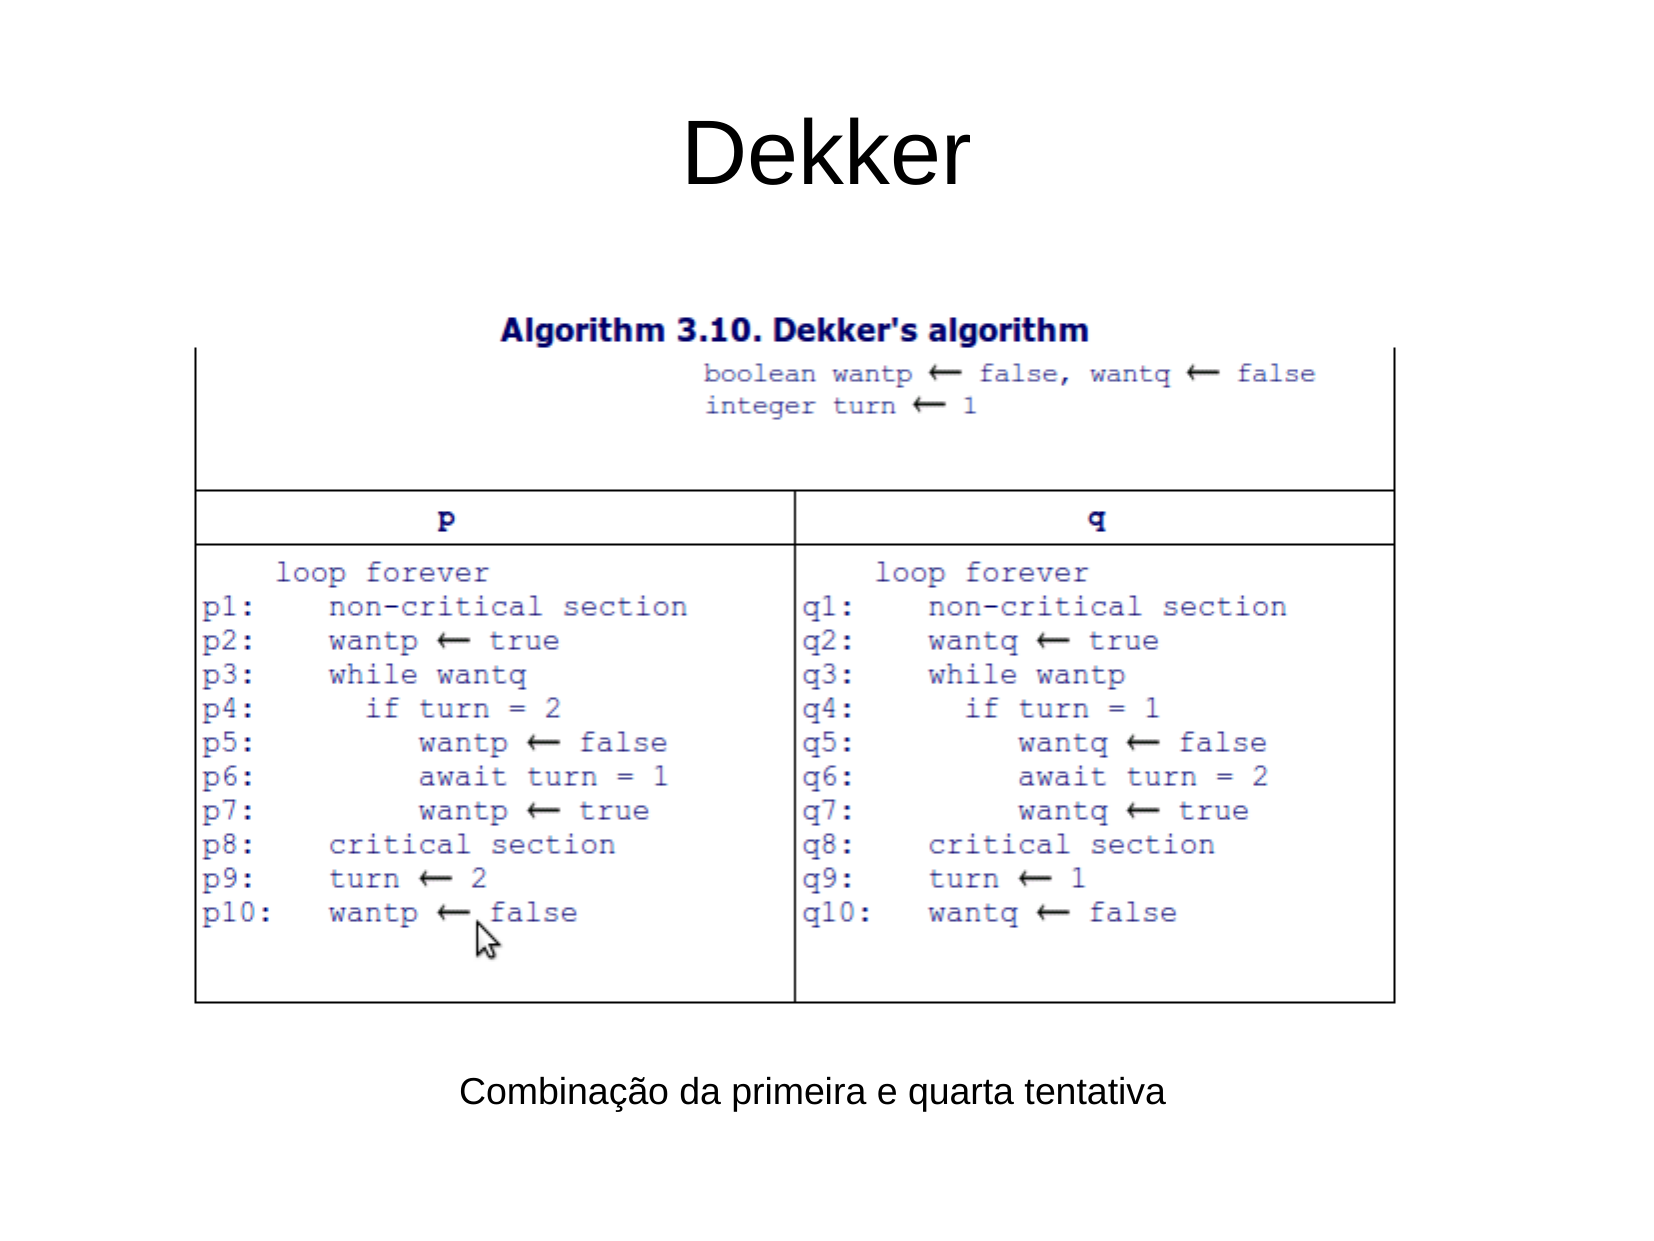

# Dekker
Combinação da primeira e quarta tentativa